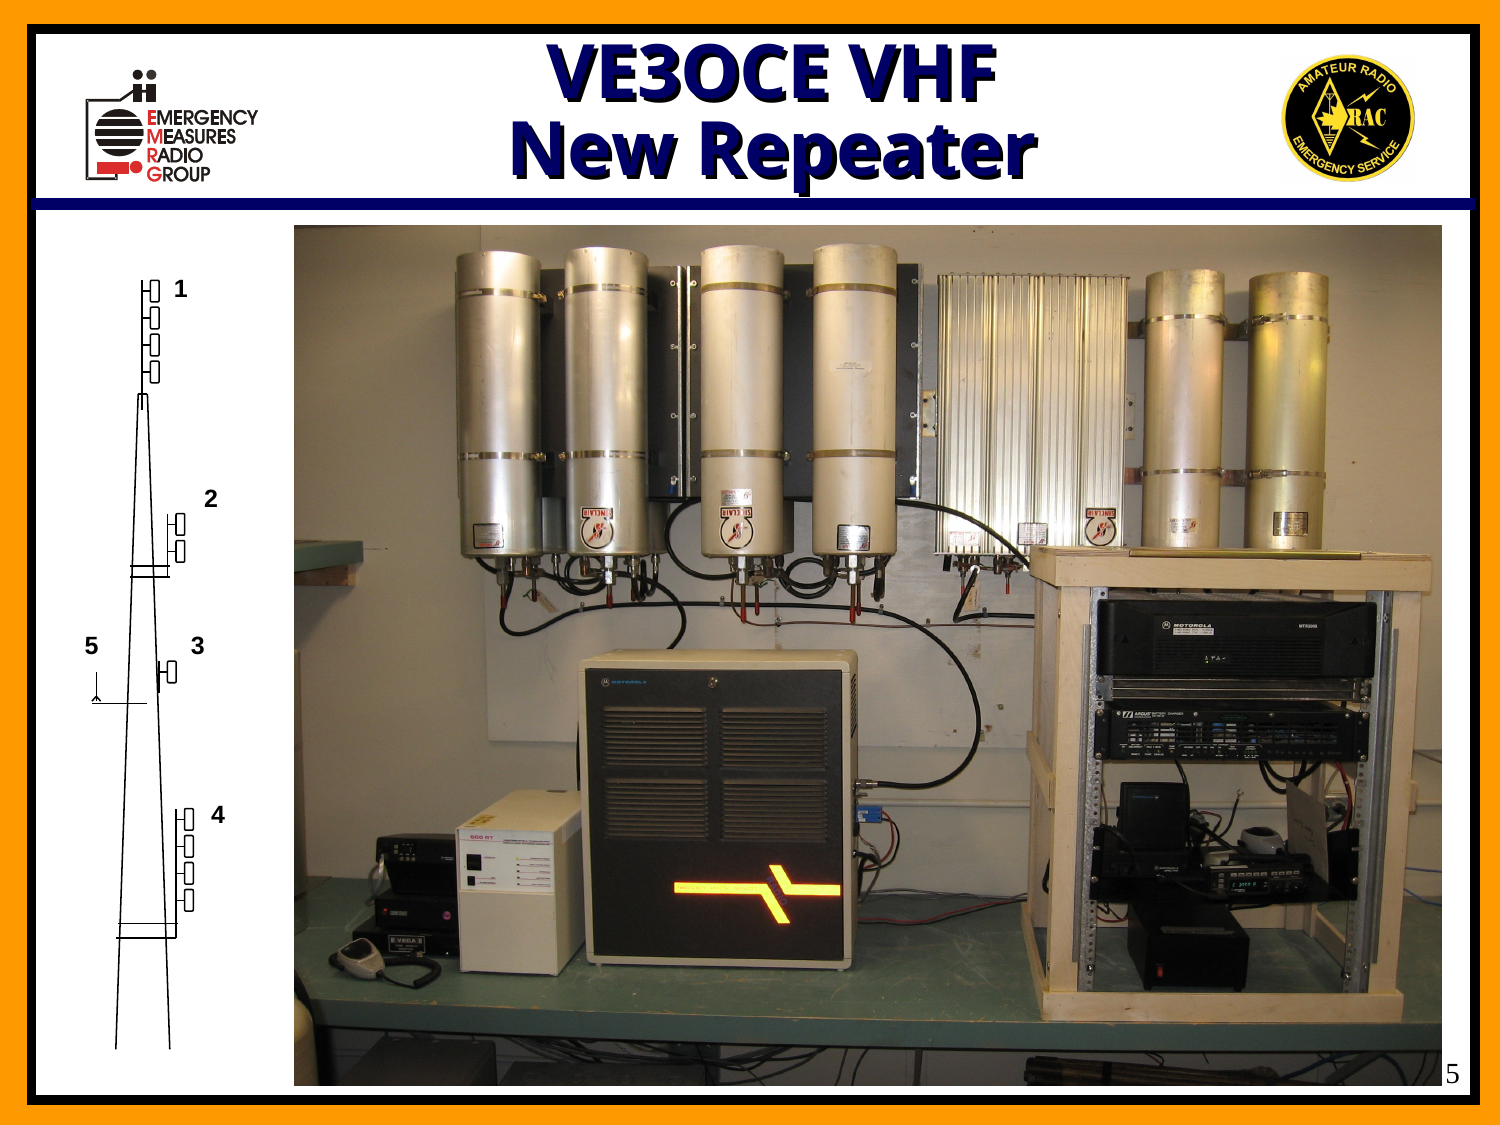

VE3OCE VHF
New Repeater
1
2
5
3
4
5